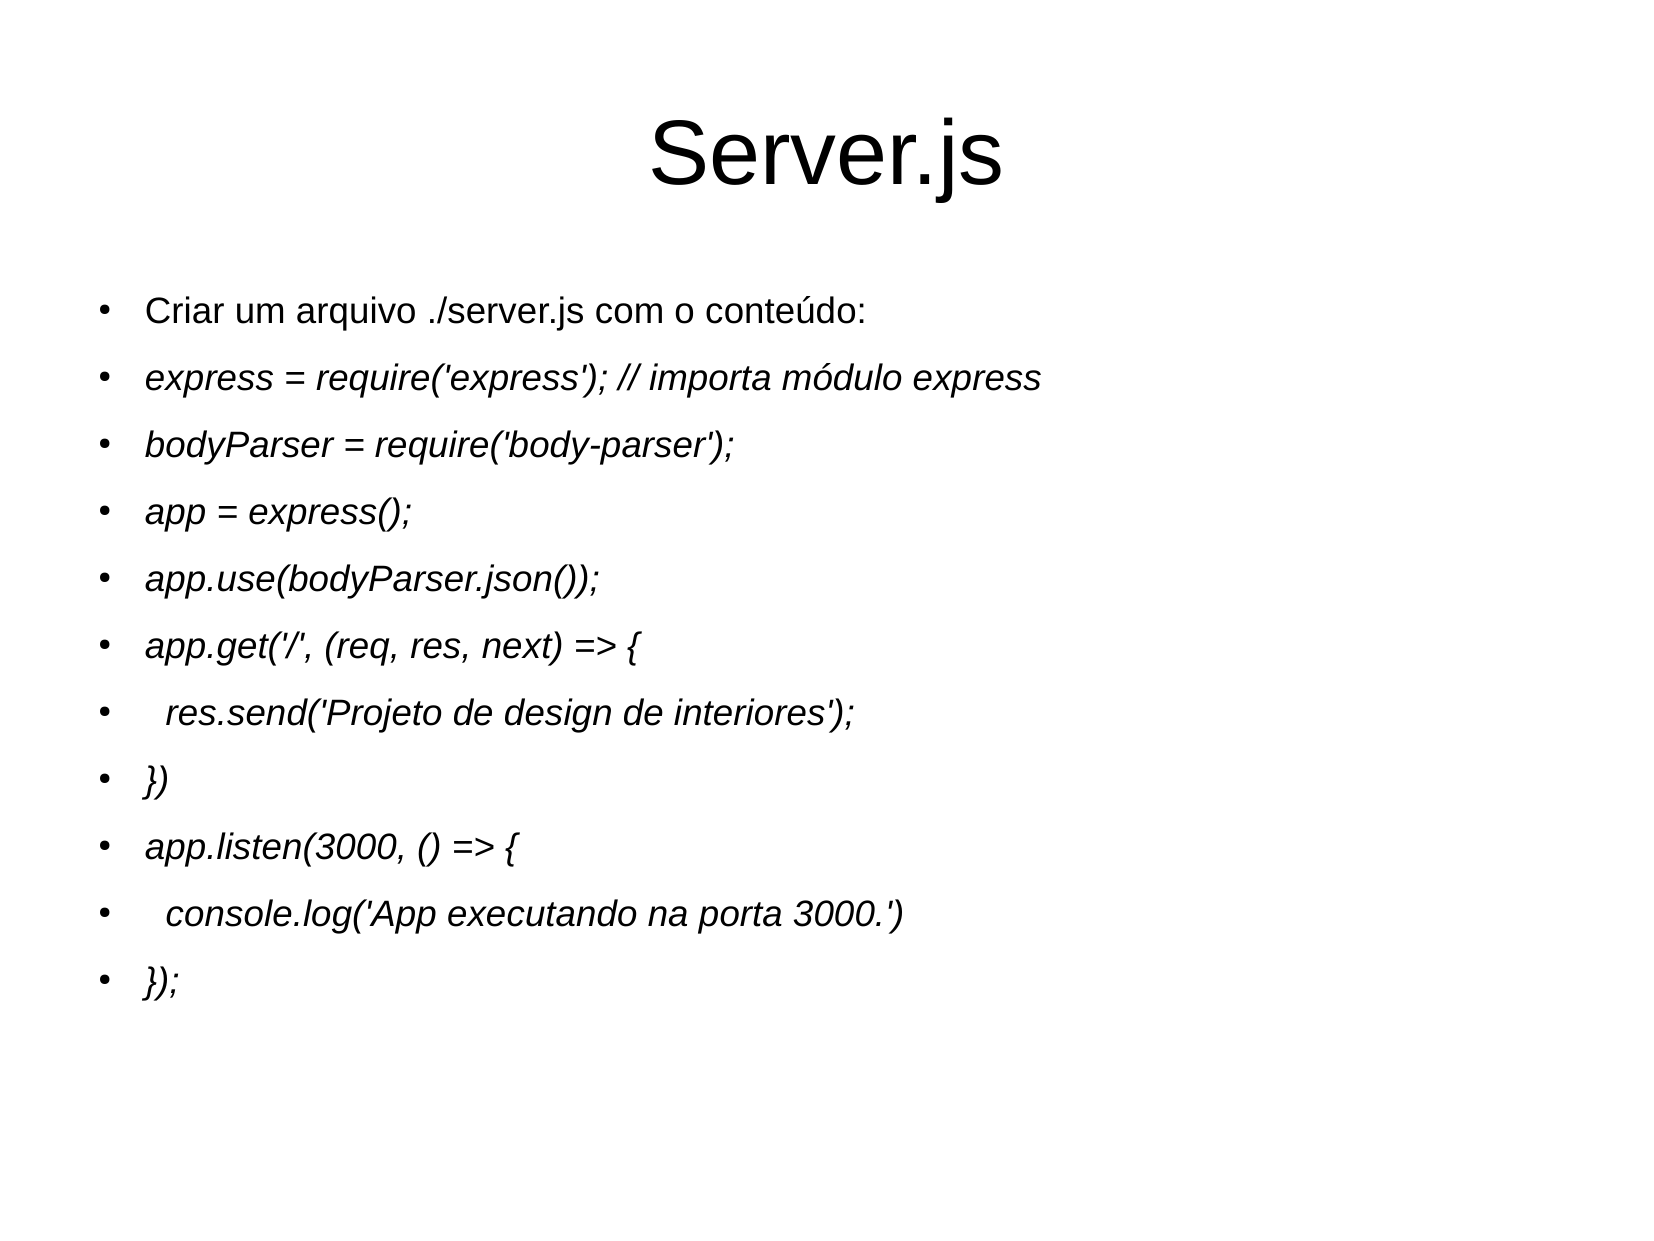

# Server.js
Criar um arquivo ./server.js com o conteúdo:
express = require('express'); // importa módulo express
bodyParser = require('body-parser');
app = express();
app.use(bodyParser.json());
app.get('/', (req, res, next) => {
 res.send('Projeto de design de interiores');
})
app.listen(3000, () => {
 console.log('App executando na porta 3000.')
});